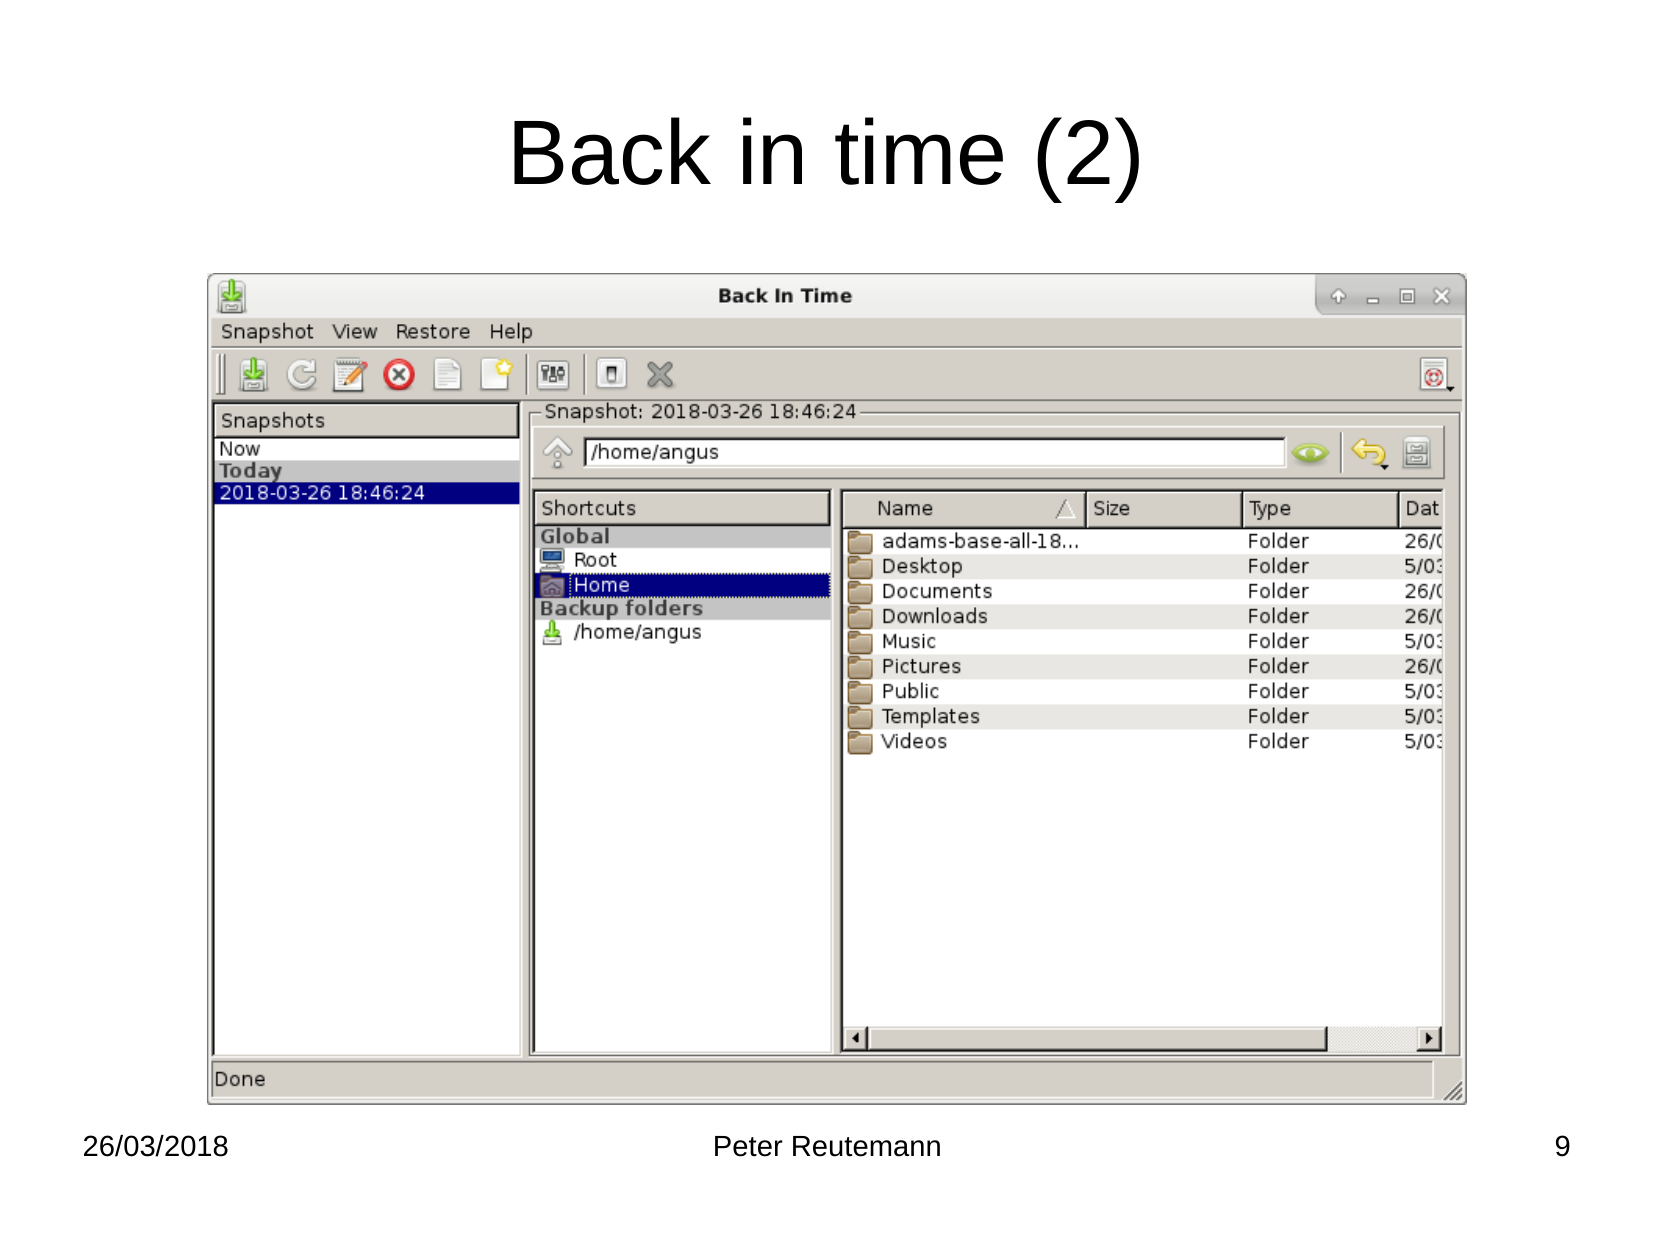

# Back in time (2)
26/03/2018
Peter Reutemann
9